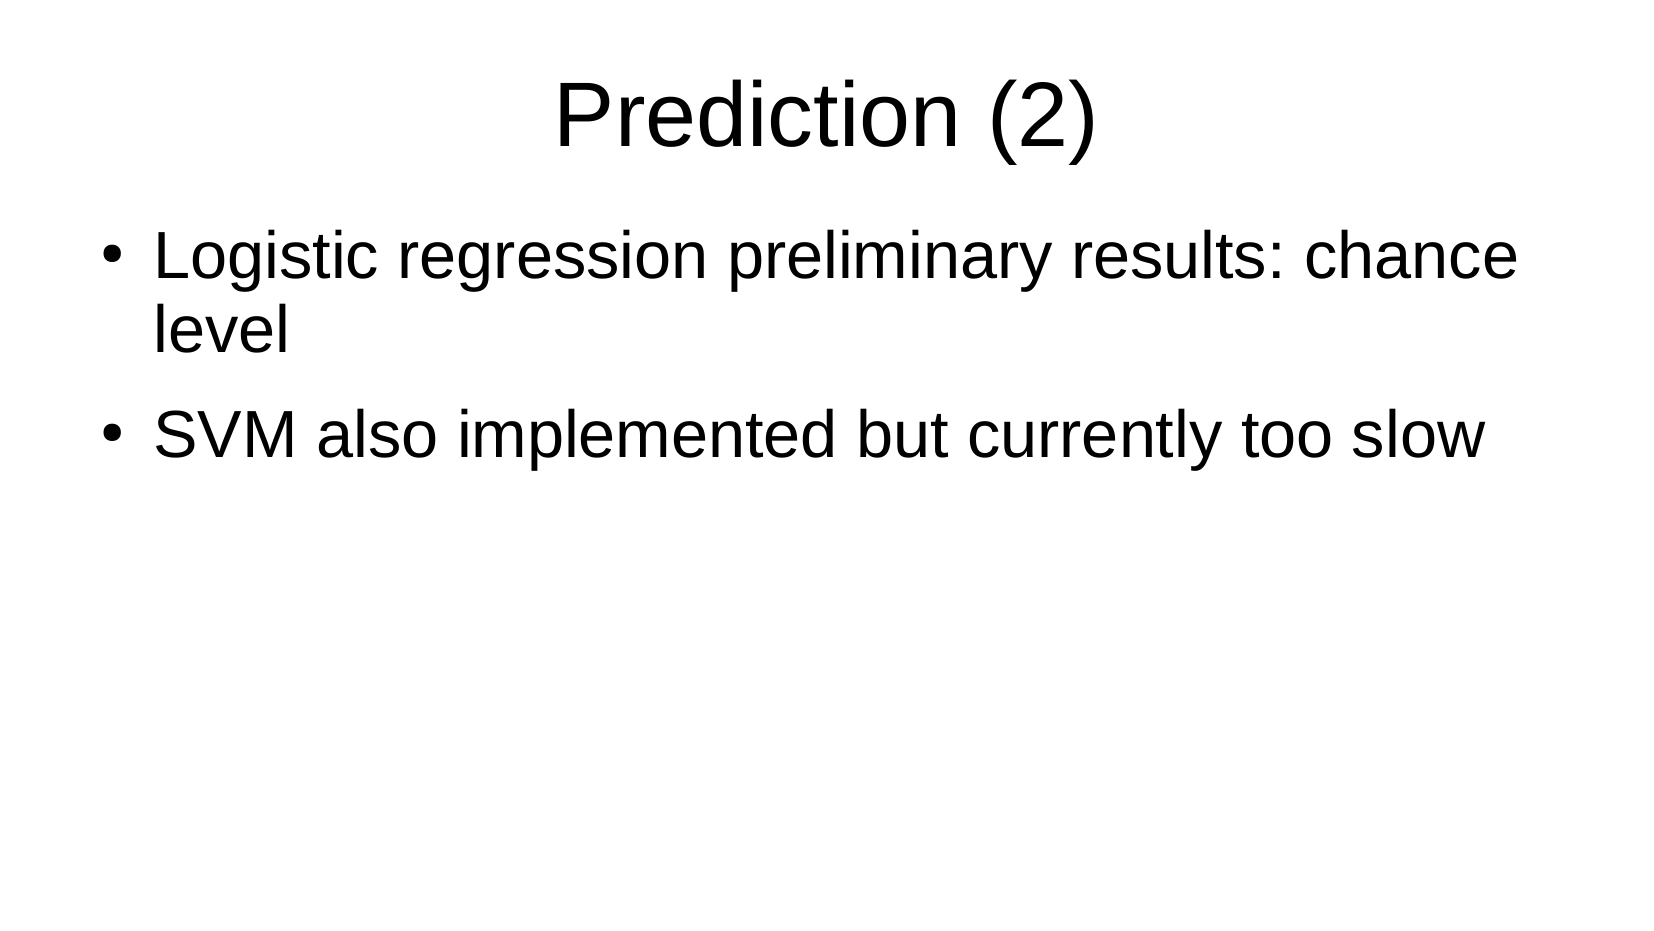

# Prediction (2)
Logistic regression preliminary results: chance level
SVM also implemented but currently too slow